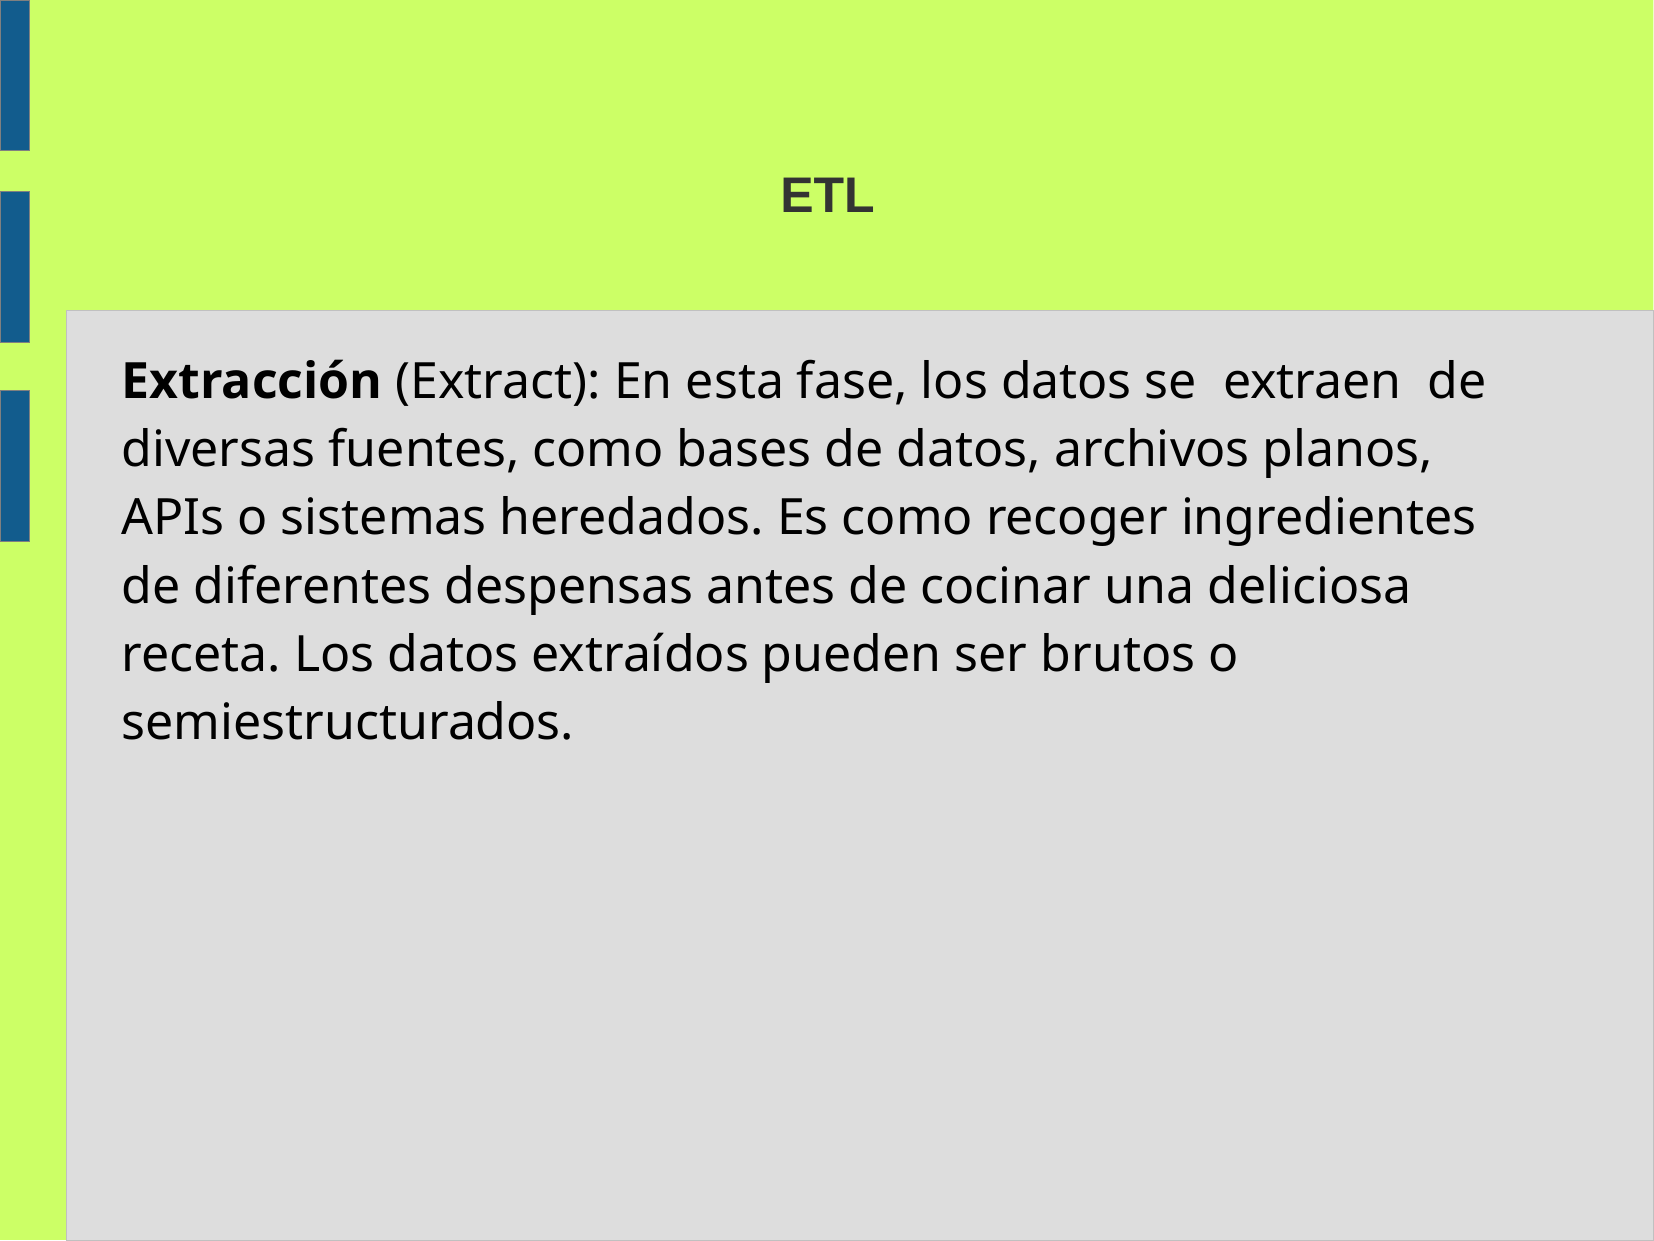

# ETL
Extracción (Extract): En esta fase, los datos se  extraen  de diversas fuentes, como bases de datos, archivos planos, APIs o sistemas heredados. Es como recoger ingredientes de diferentes despensas antes de cocinar una deliciosa receta. Los datos extraídos pueden ser brutos o semiestructurados.